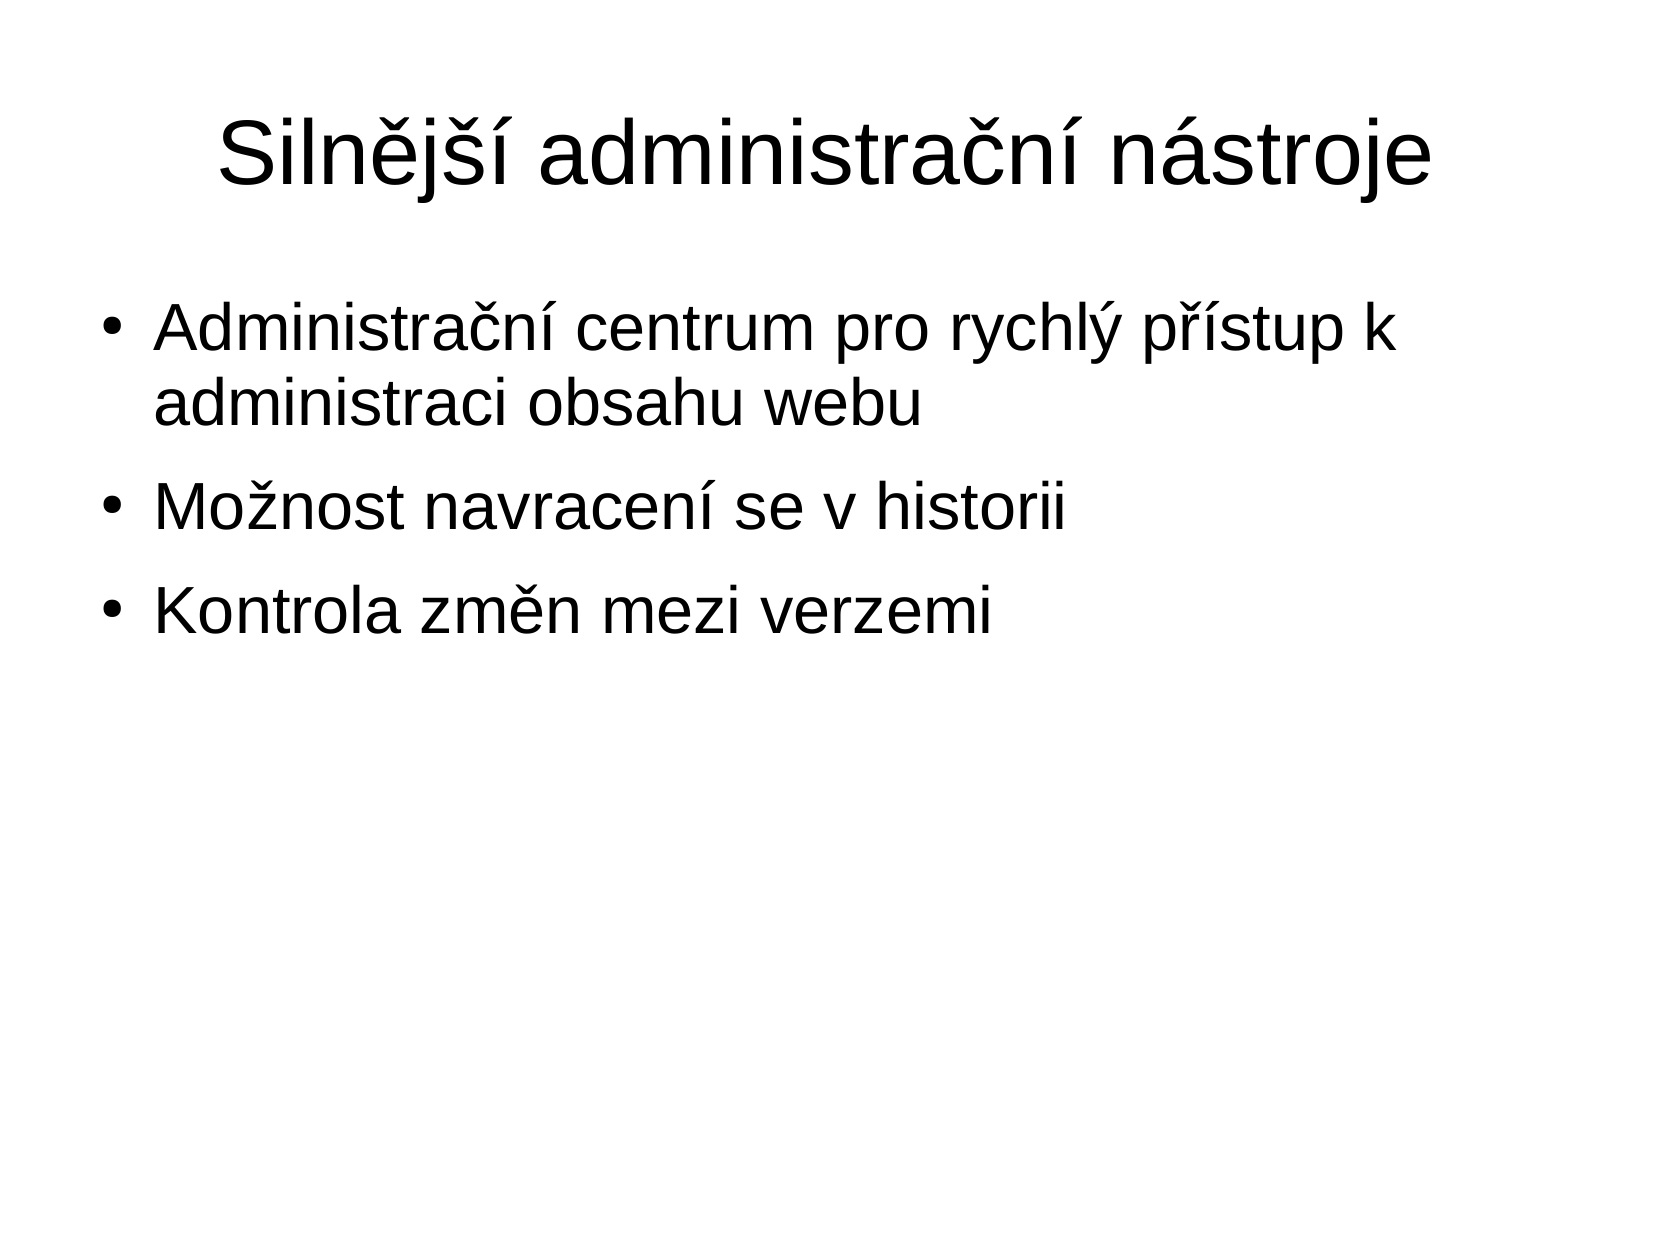

# Silnější administrační nástroje
Administrační centrum pro rychlý přístup k administraci obsahu webu
Možnost navracení se v historii
Kontrola změn mezi verzemi